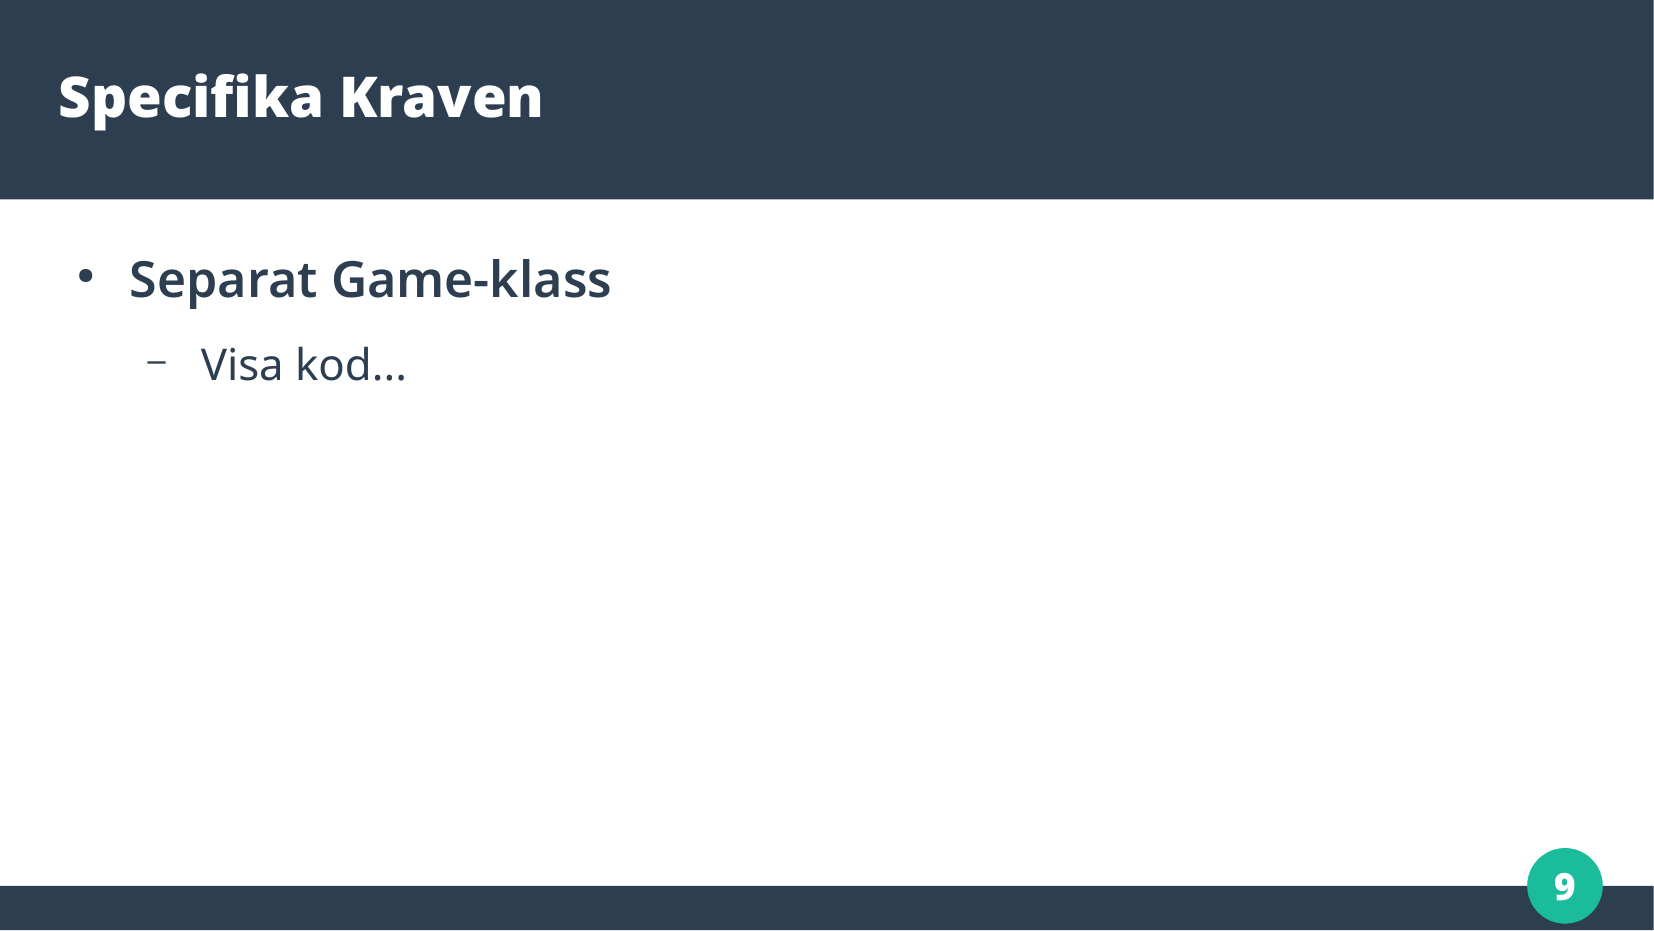

# Specifika Kraven
Separat Game-klass
Visa kod...